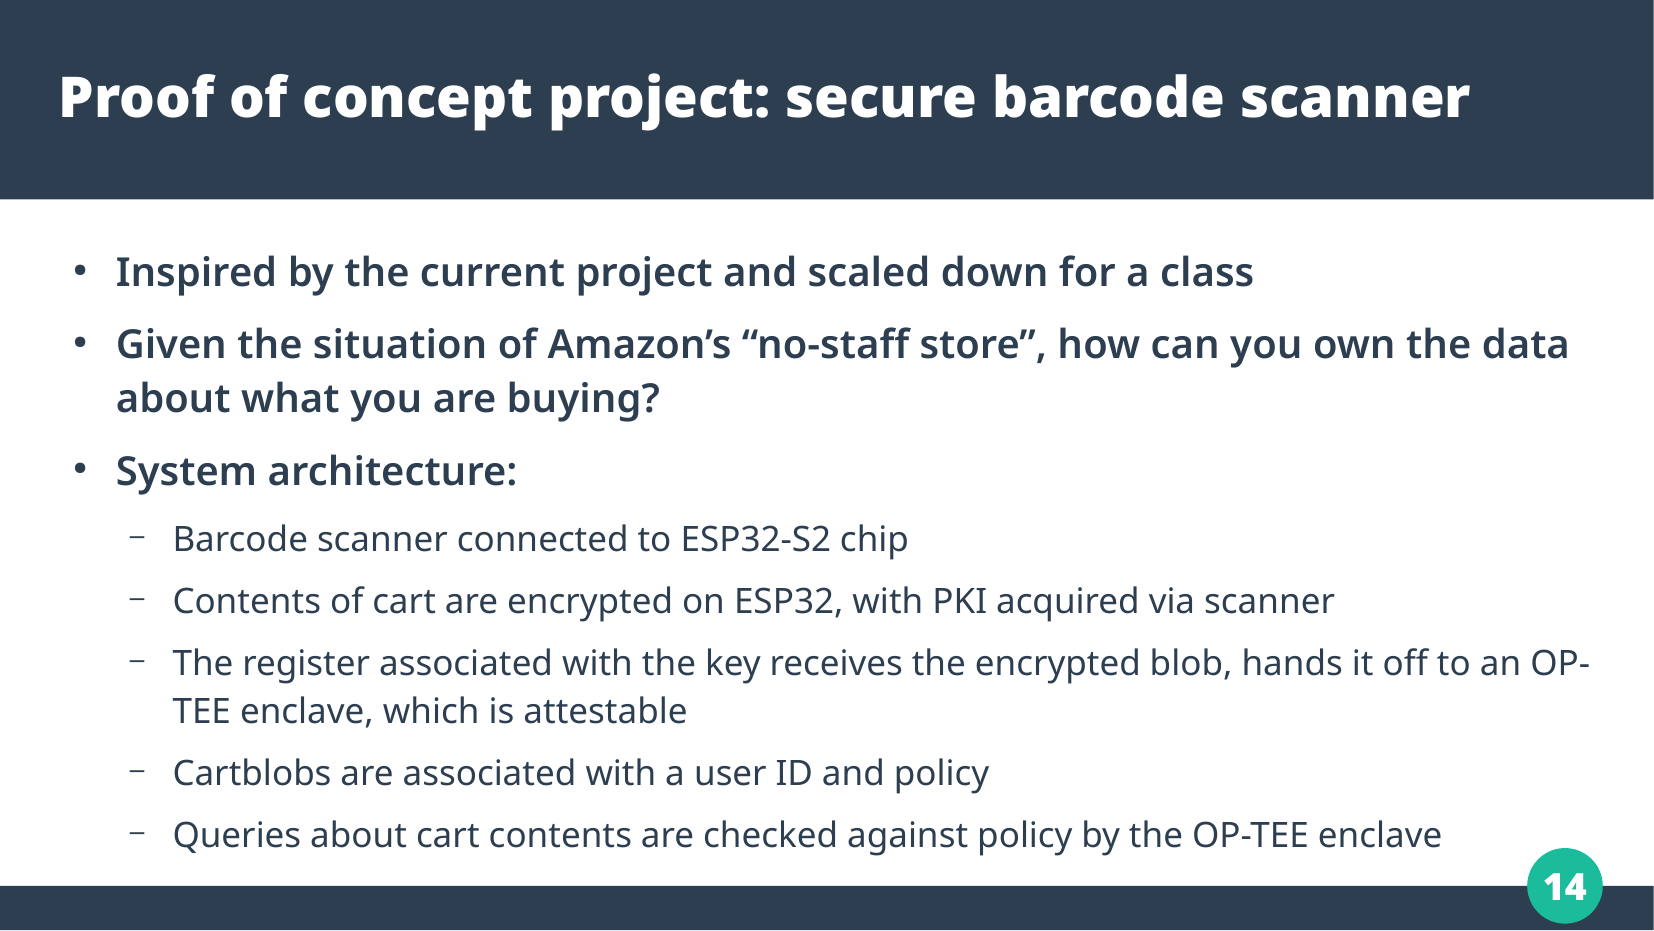

# Proof of concept project: secure barcode scanner
Inspired by the current project and scaled down for a class
Given the situation of Amazon’s “no-staff store”, how can you own the data about what you are buying?
System architecture:
Barcode scanner connected to ESP32-S2 chip
Contents of cart are encrypted on ESP32, with PKI acquired via scanner
The register associated with the key receives the encrypted blob, hands it off to an OP-TEE enclave, which is attestable
Cartblobs are associated with a user ID and policy
Queries about cart contents are checked against policy by the OP-TEE enclave